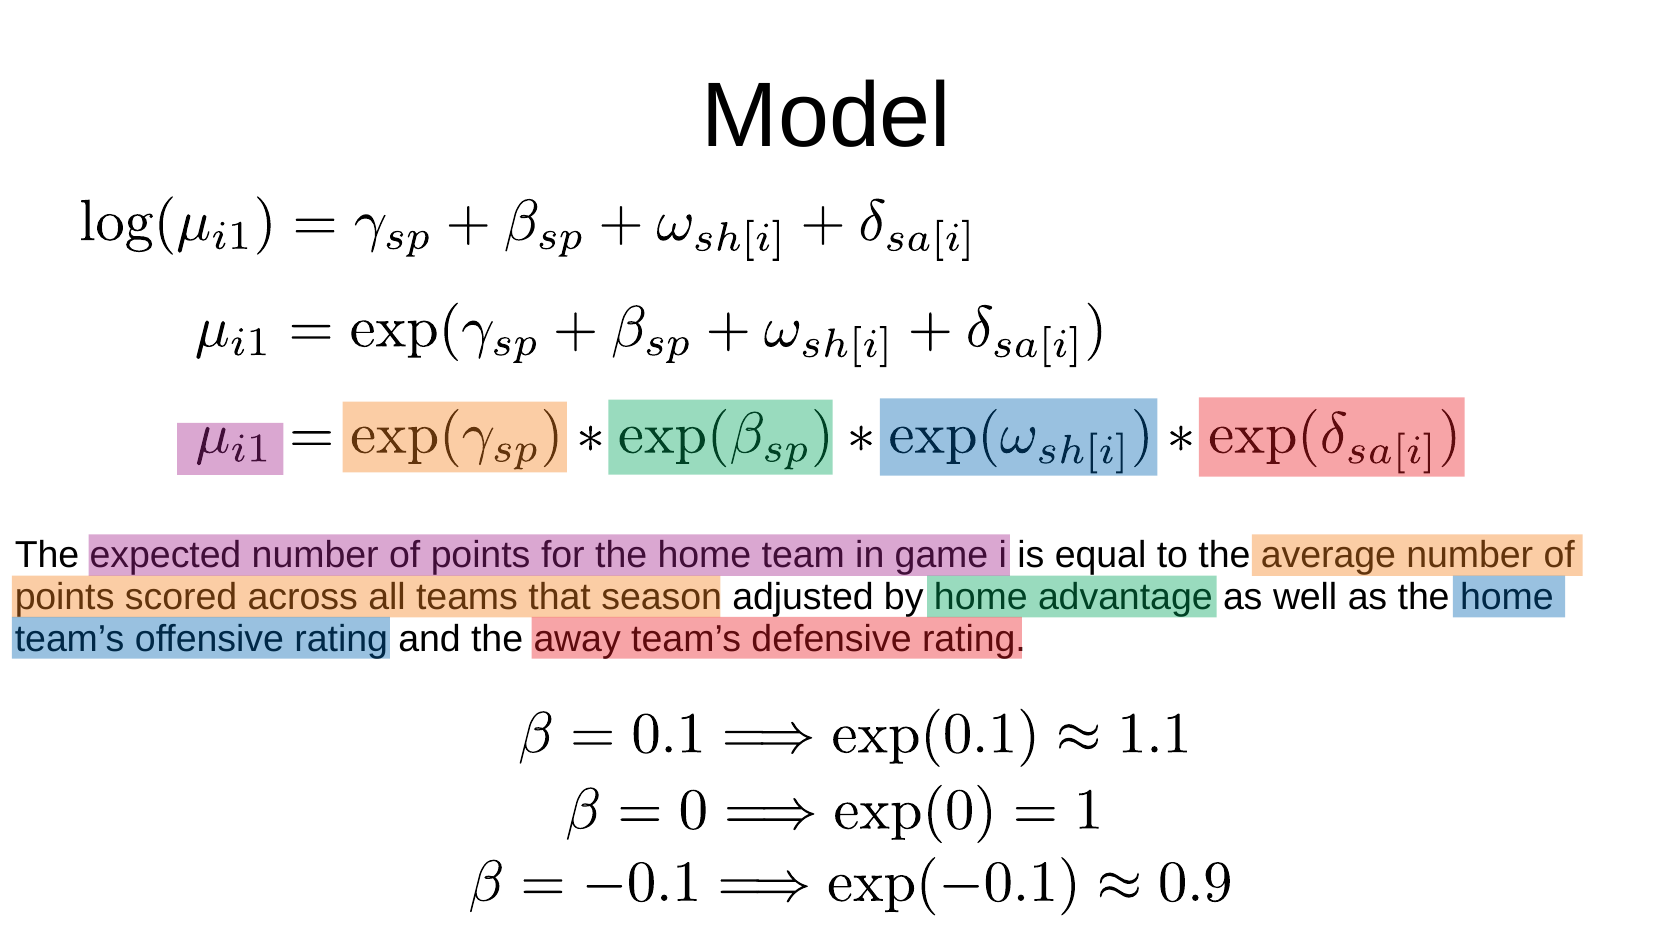

# Model
The expected number of points for the home team in game i is equal to the average number of points scored across all teams that season adjusted by home advantage as well as the home team’s offensive rating and the away team’s defensive rating.